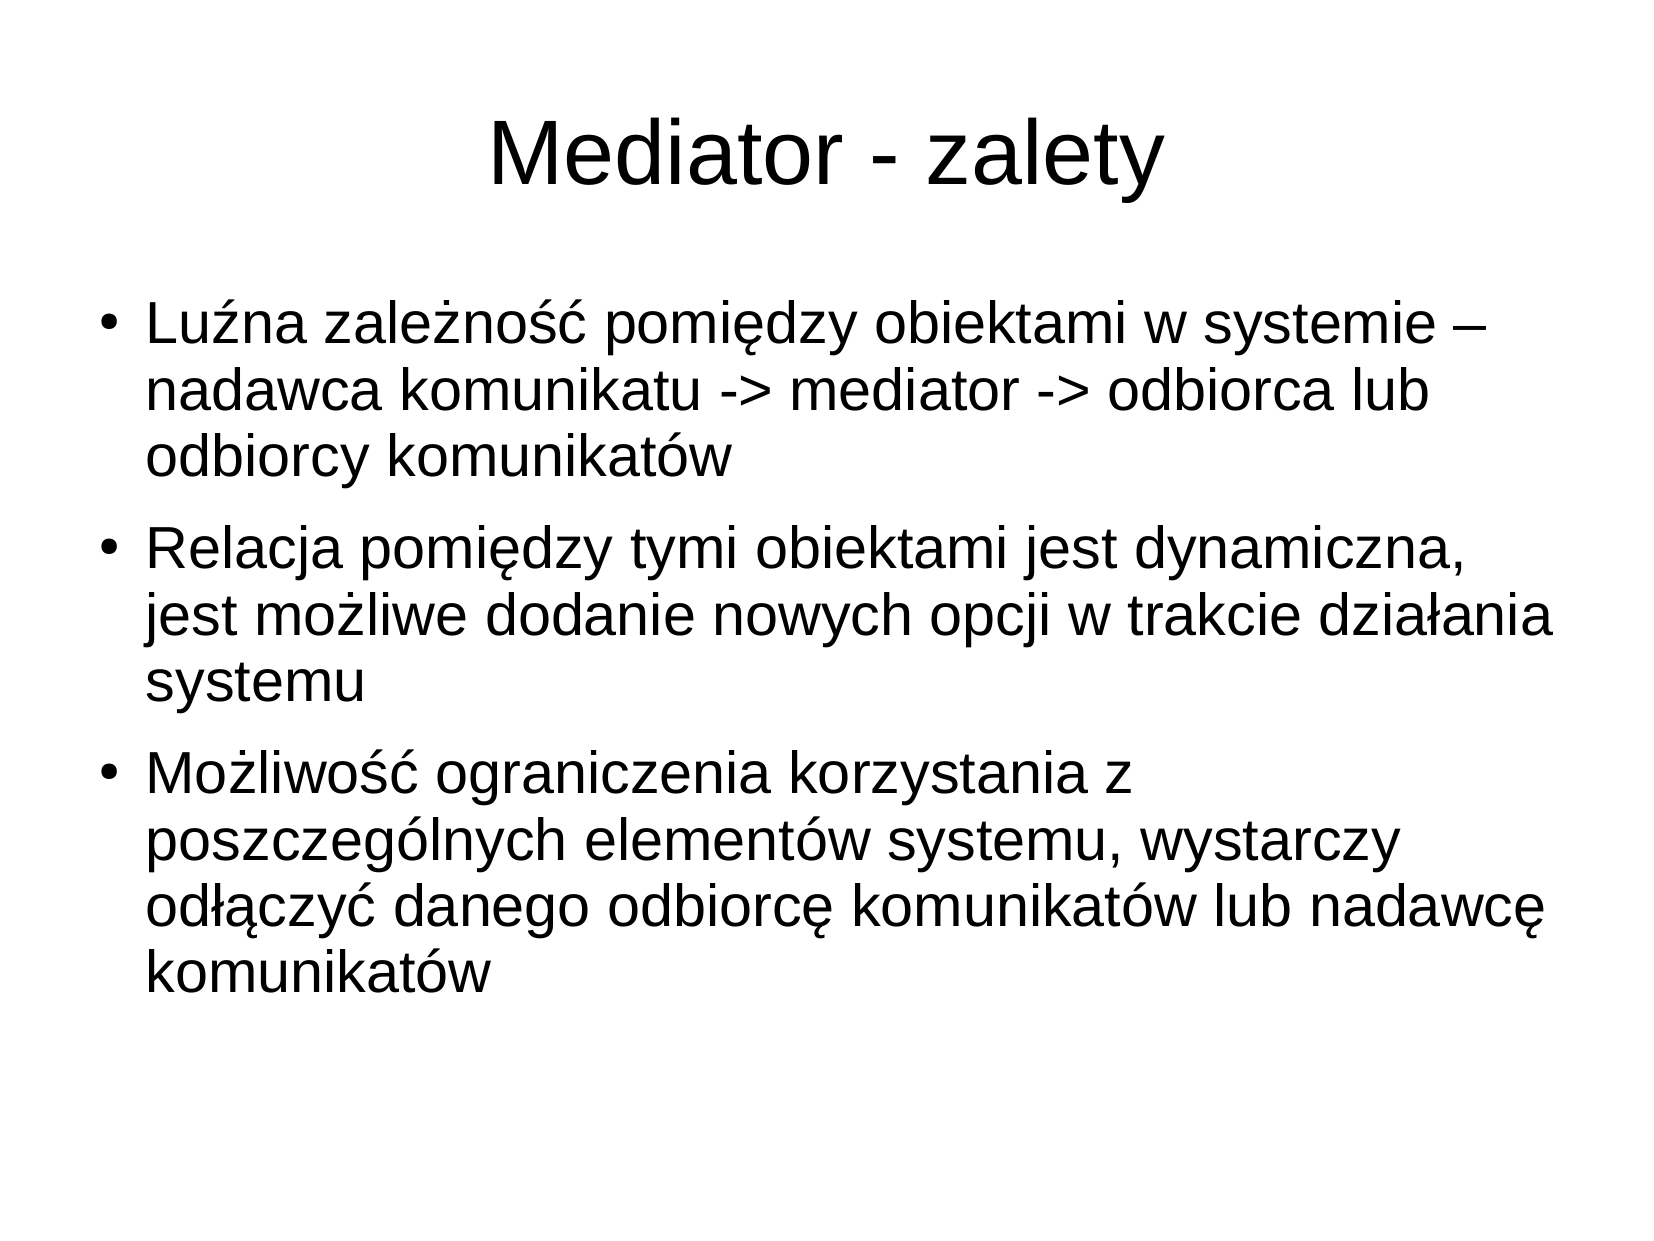

# Mediator - zalety
Luźna zależność pomiędzy obiektami w systemie – nadawca komunikatu -> mediator -> odbiorca lub odbiorcy komunikatów
Relacja pomiędzy tymi obiektami jest dynamiczna, jest możliwe dodanie nowych opcji w trakcie działania systemu
Możliwość ograniczenia korzystania z poszczególnych elementów systemu, wystarczy odłączyć danego odbiorcę komunikatów lub nadawcę komunikatów